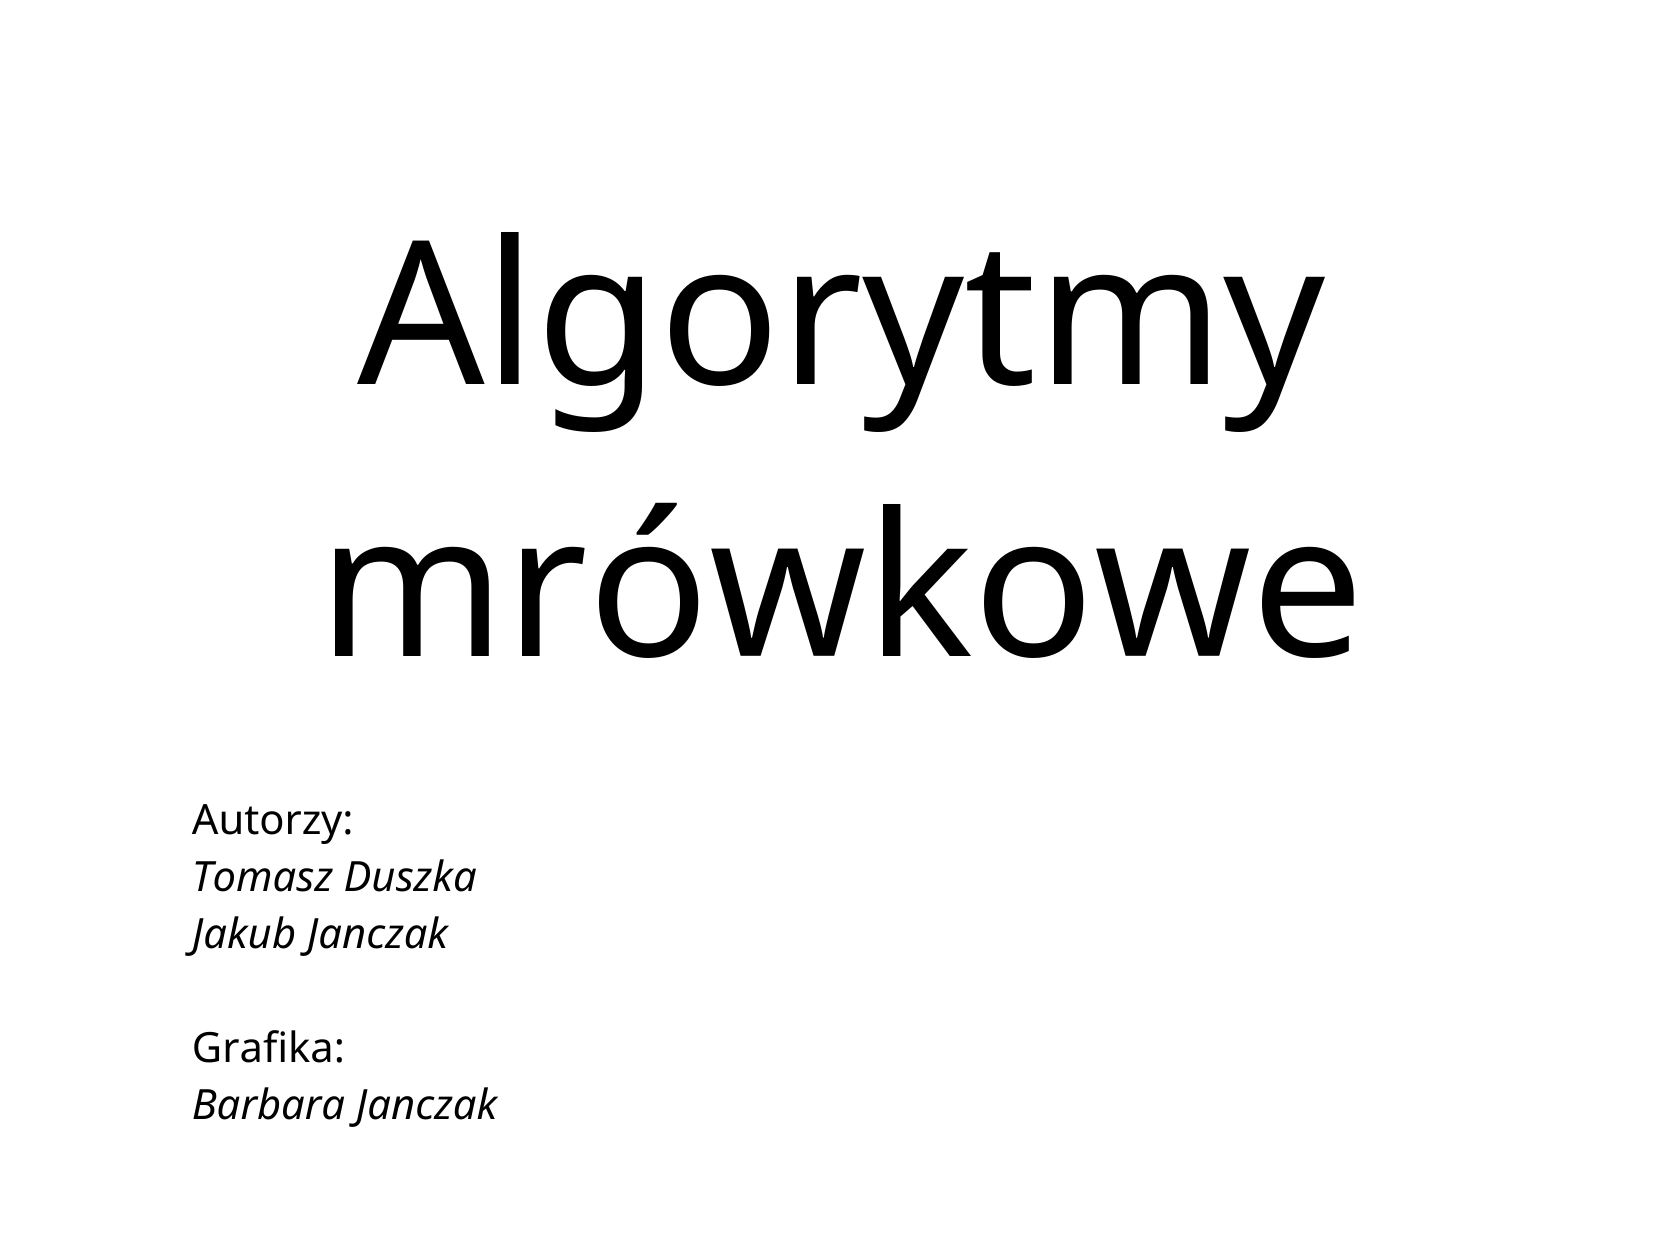

Algorytmy mrówkowe
Autorzy:
Tomasz Duszka
Jakub Janczak
Grafika:
Barbara Janczak